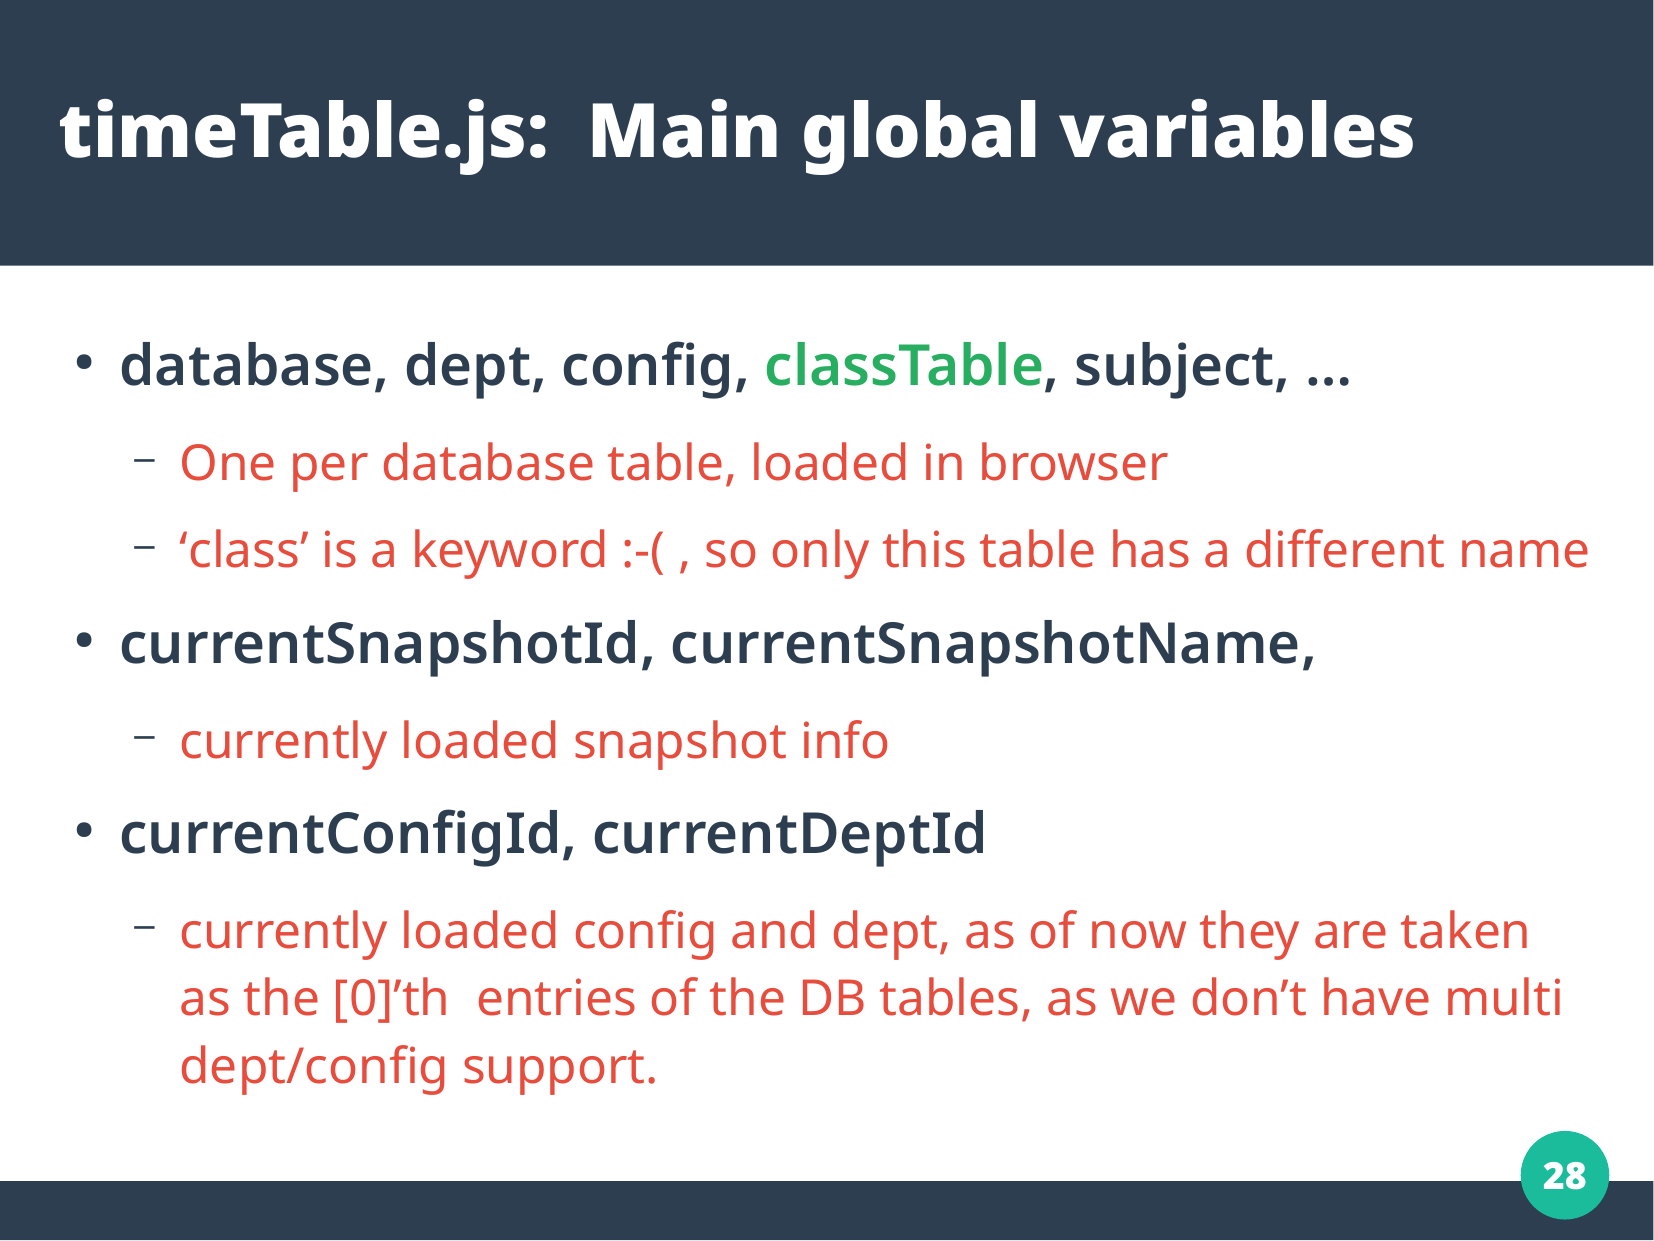

# timeTable.js: Main global variables
database, dept, config, classTable, subject, …
One per database table, loaded in browser
‘class’ is a keyword :-( , so only this table has a different name
currentSnapshotId, currentSnapshotName,
currently loaded snapshot info
currentConfigId, currentDeptId
currently loaded config and dept, as of now they are taken as the [0]’th entries of the DB tables, as we don’t have multi dept/config support.
28